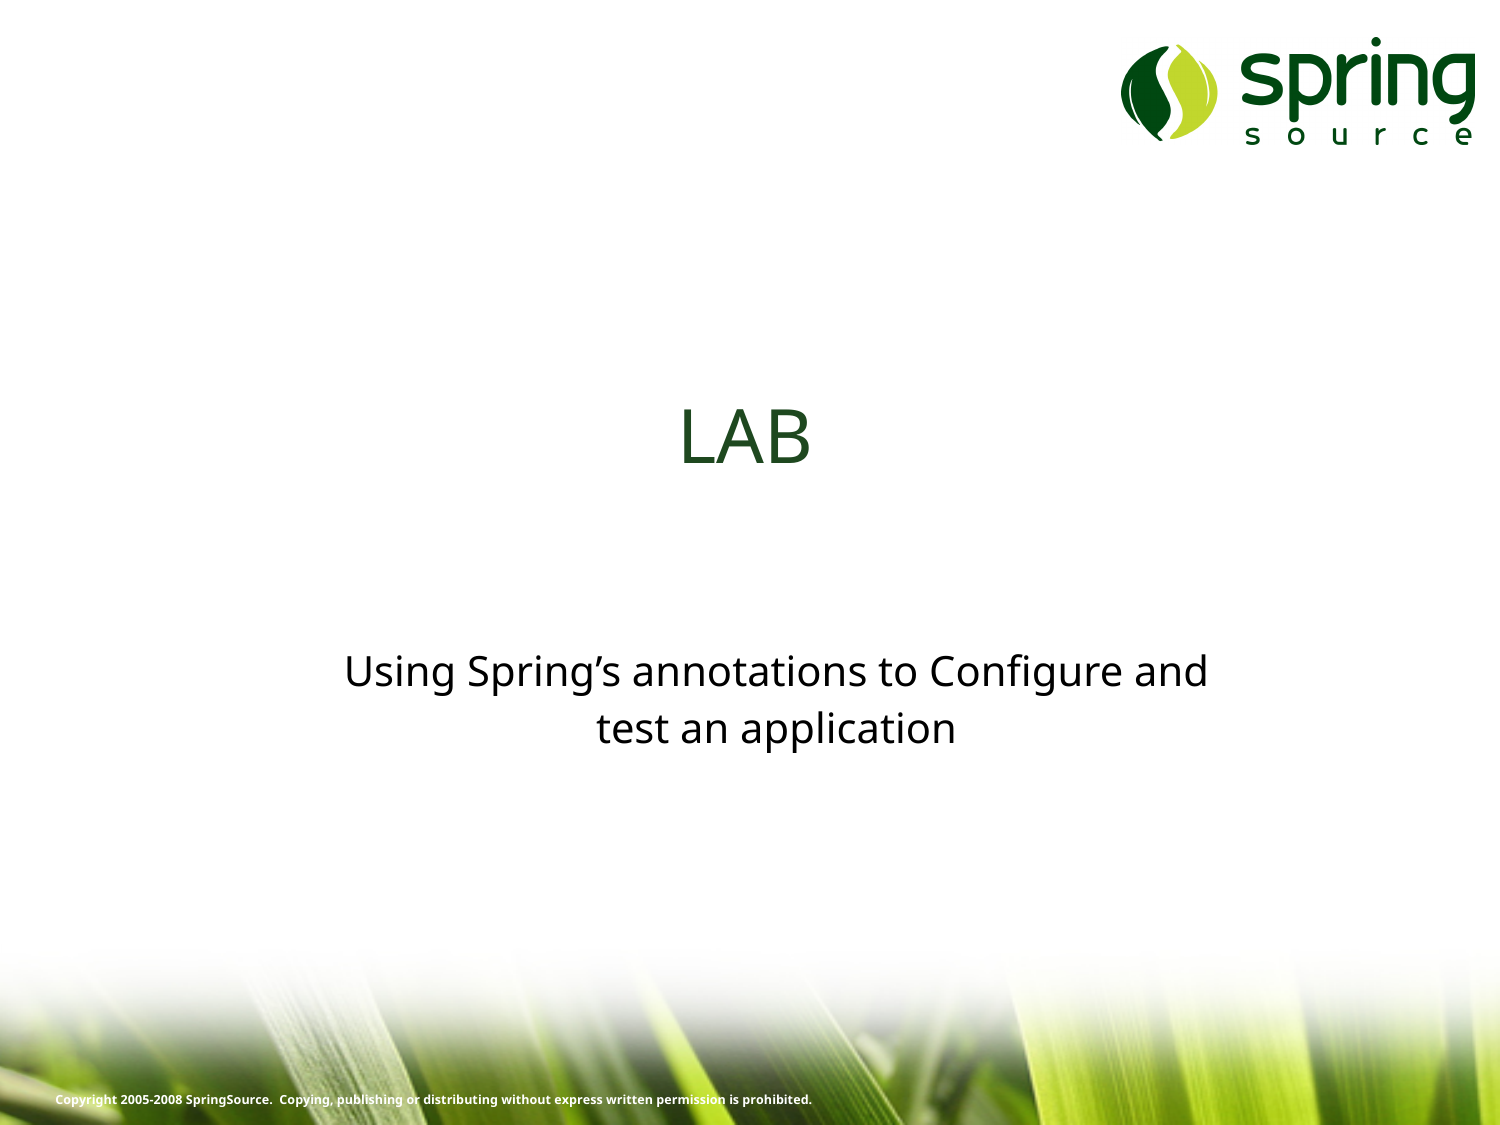

# LAB
Using Spring’s annotations to Configure and test an application